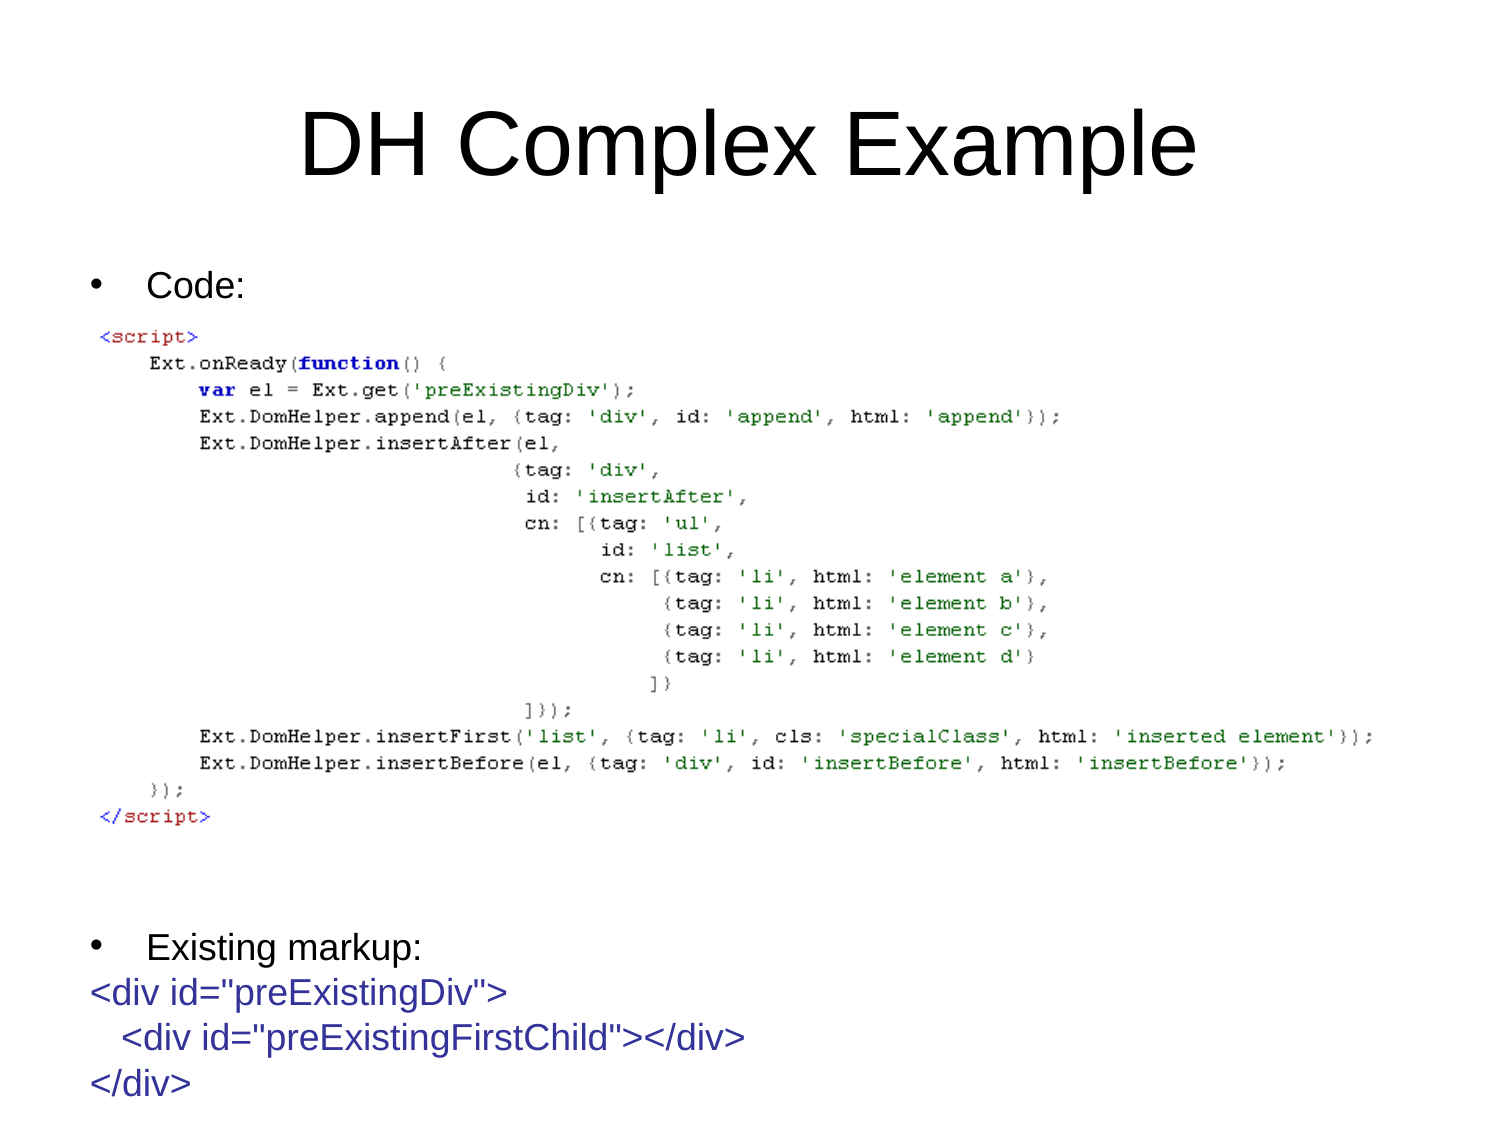

DH Complex Example
# Code:
Existing markup:
<div id="preExistingDiv">
 <div id="preExistingFirstChild"></div>
</div>